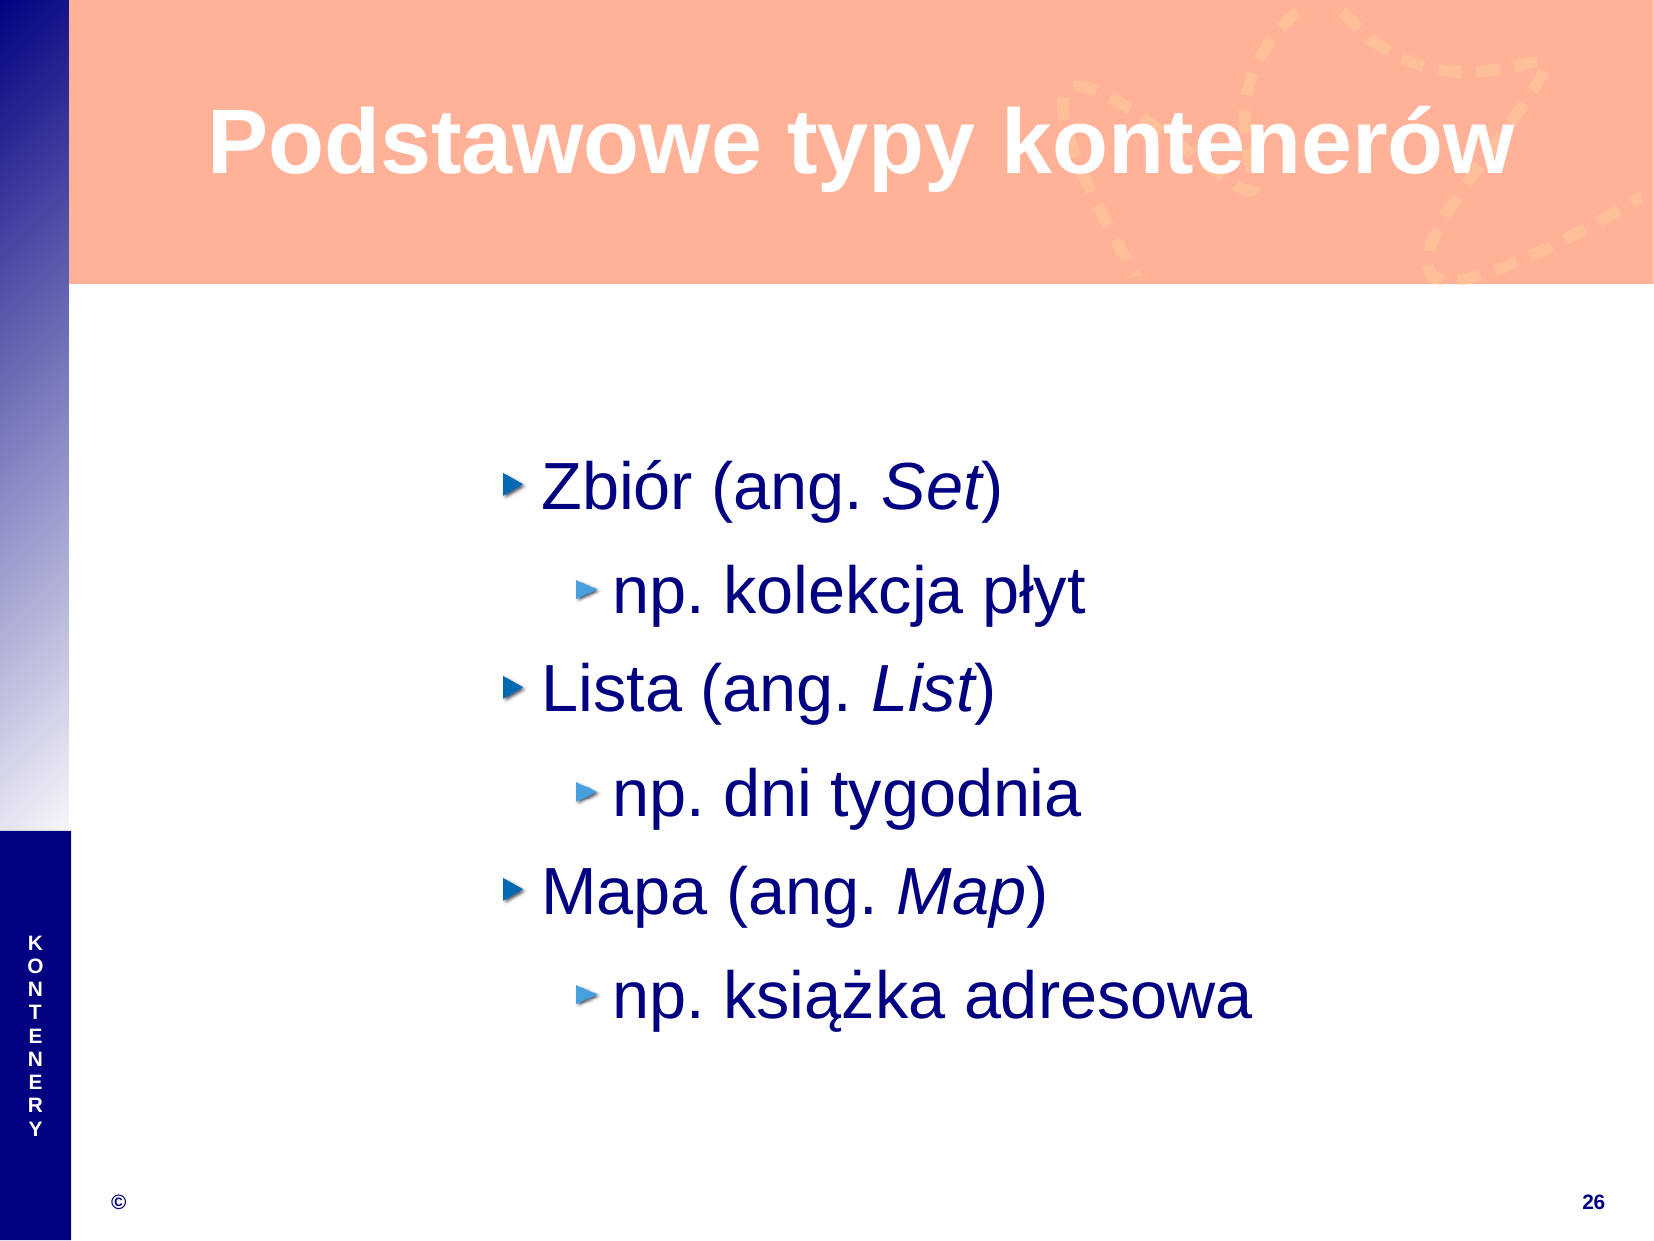

Podstawowe typy kontenerów
# Zbiór (ang. Set)
np. kolekcja płyt
Lista (ang. List)
np. dni tygodnia
Mapa (ang. Map)
np. książka adresowa
K
O
N
T
E
N
E
R
Y